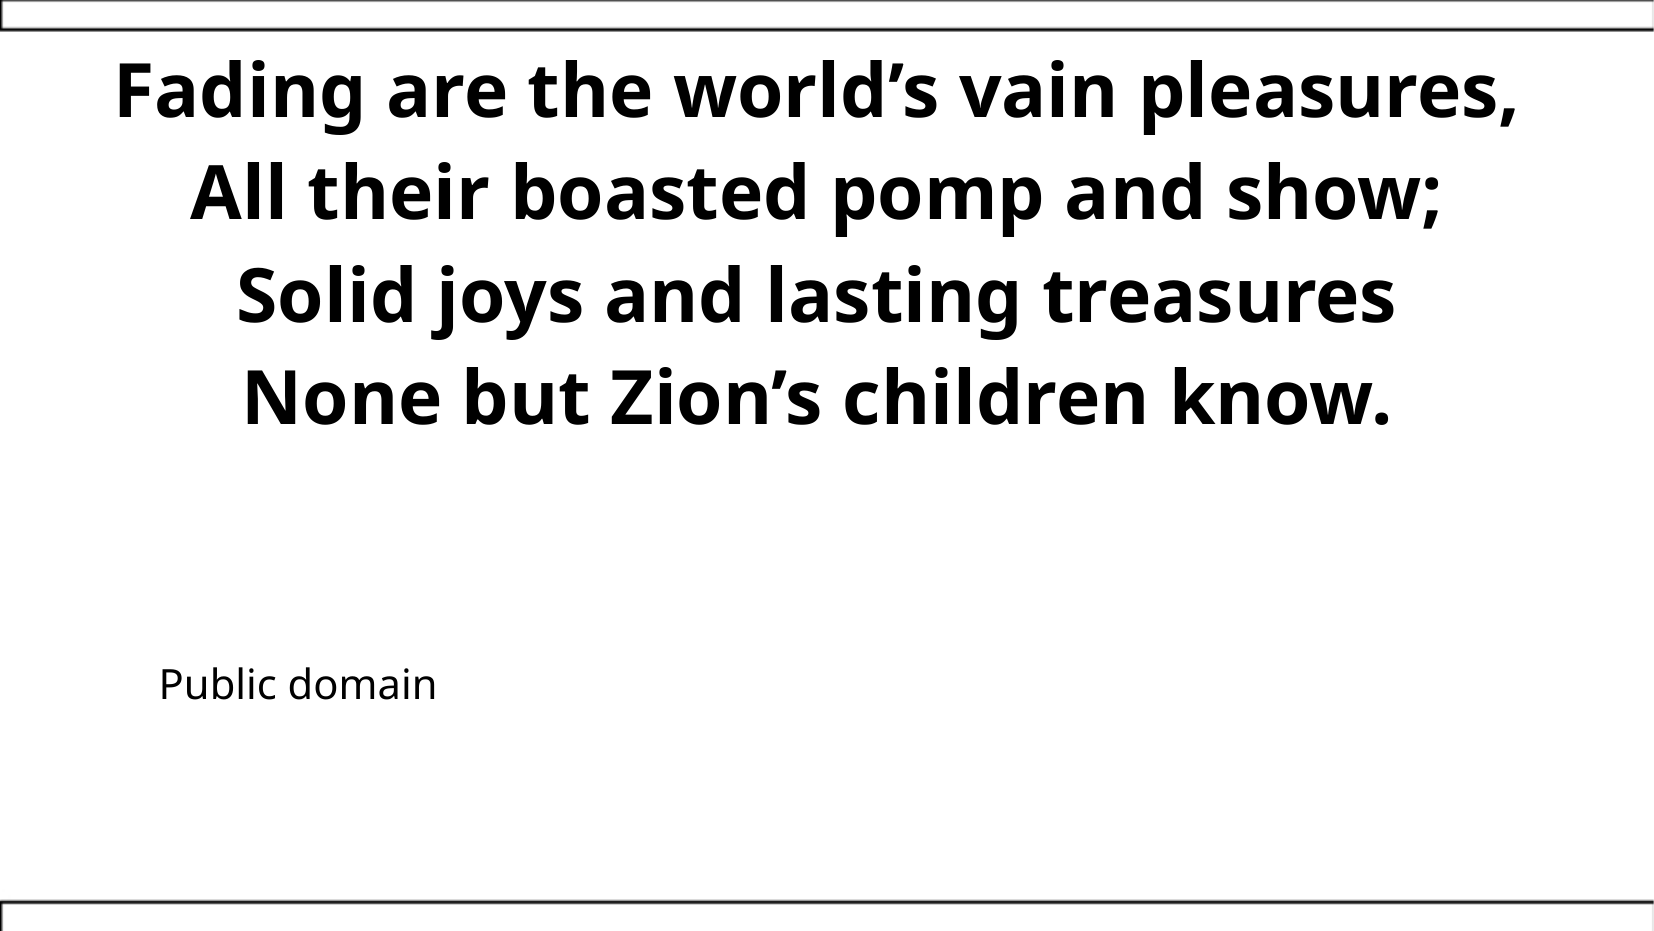

Fading are the world’s vain pleasures,
All their boasted pomp and show;
Solid joys and lasting treasures
None but Zion’s children know.
 Public domain